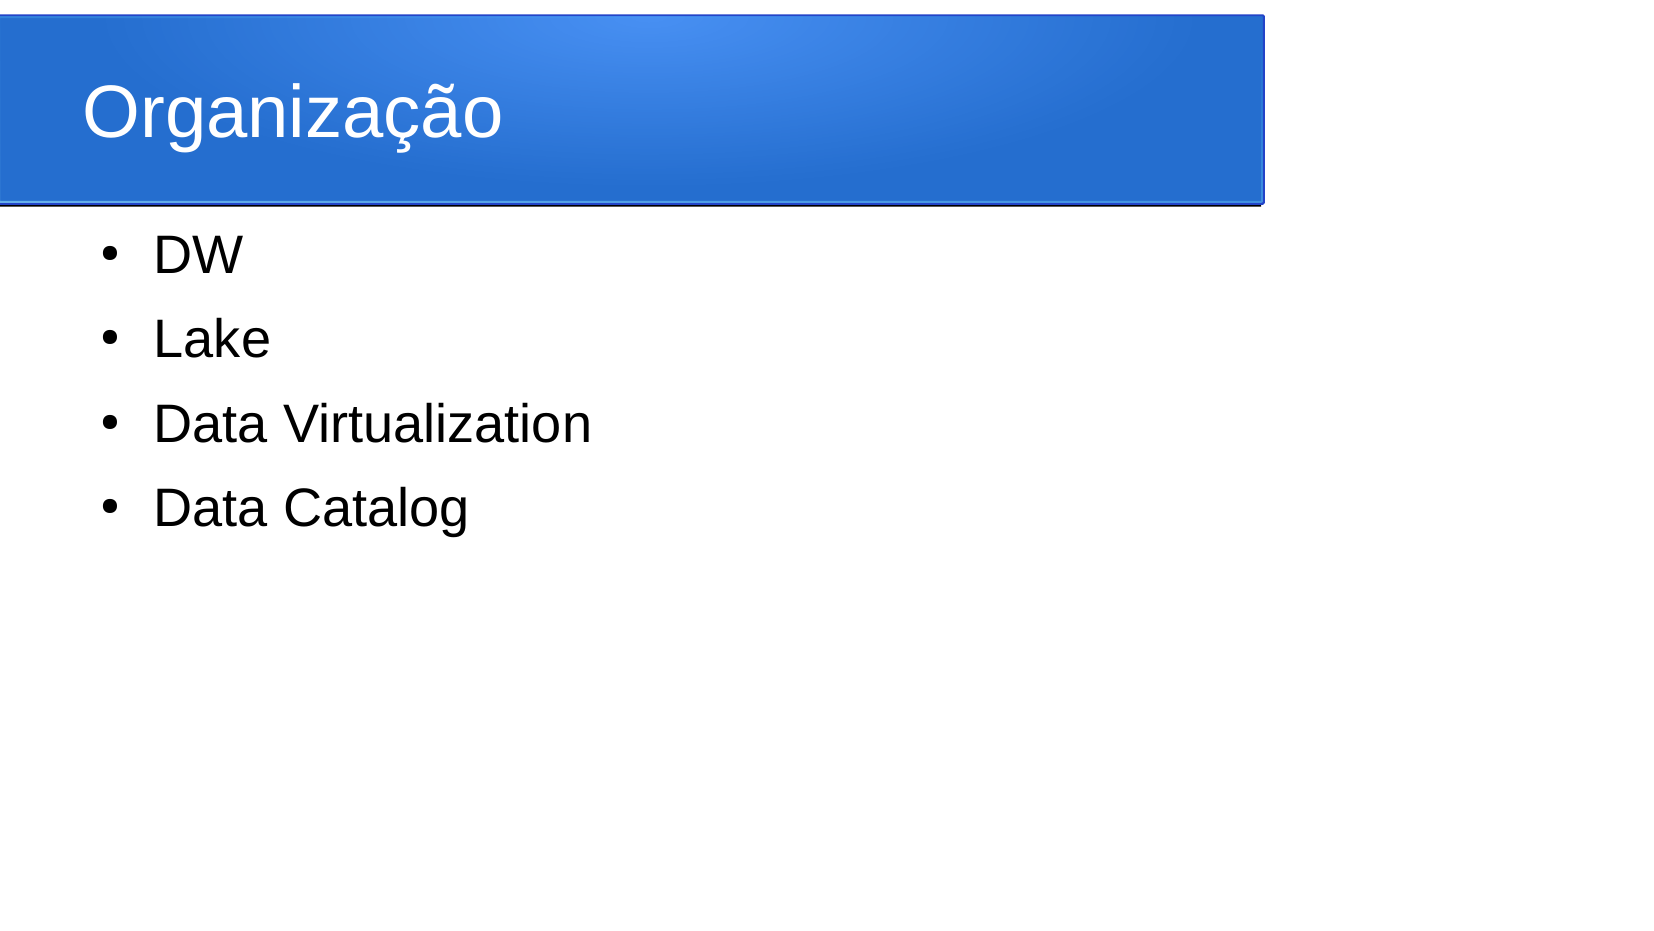

# Organização
DW
Lake
Data Virtualization
Data Catalog